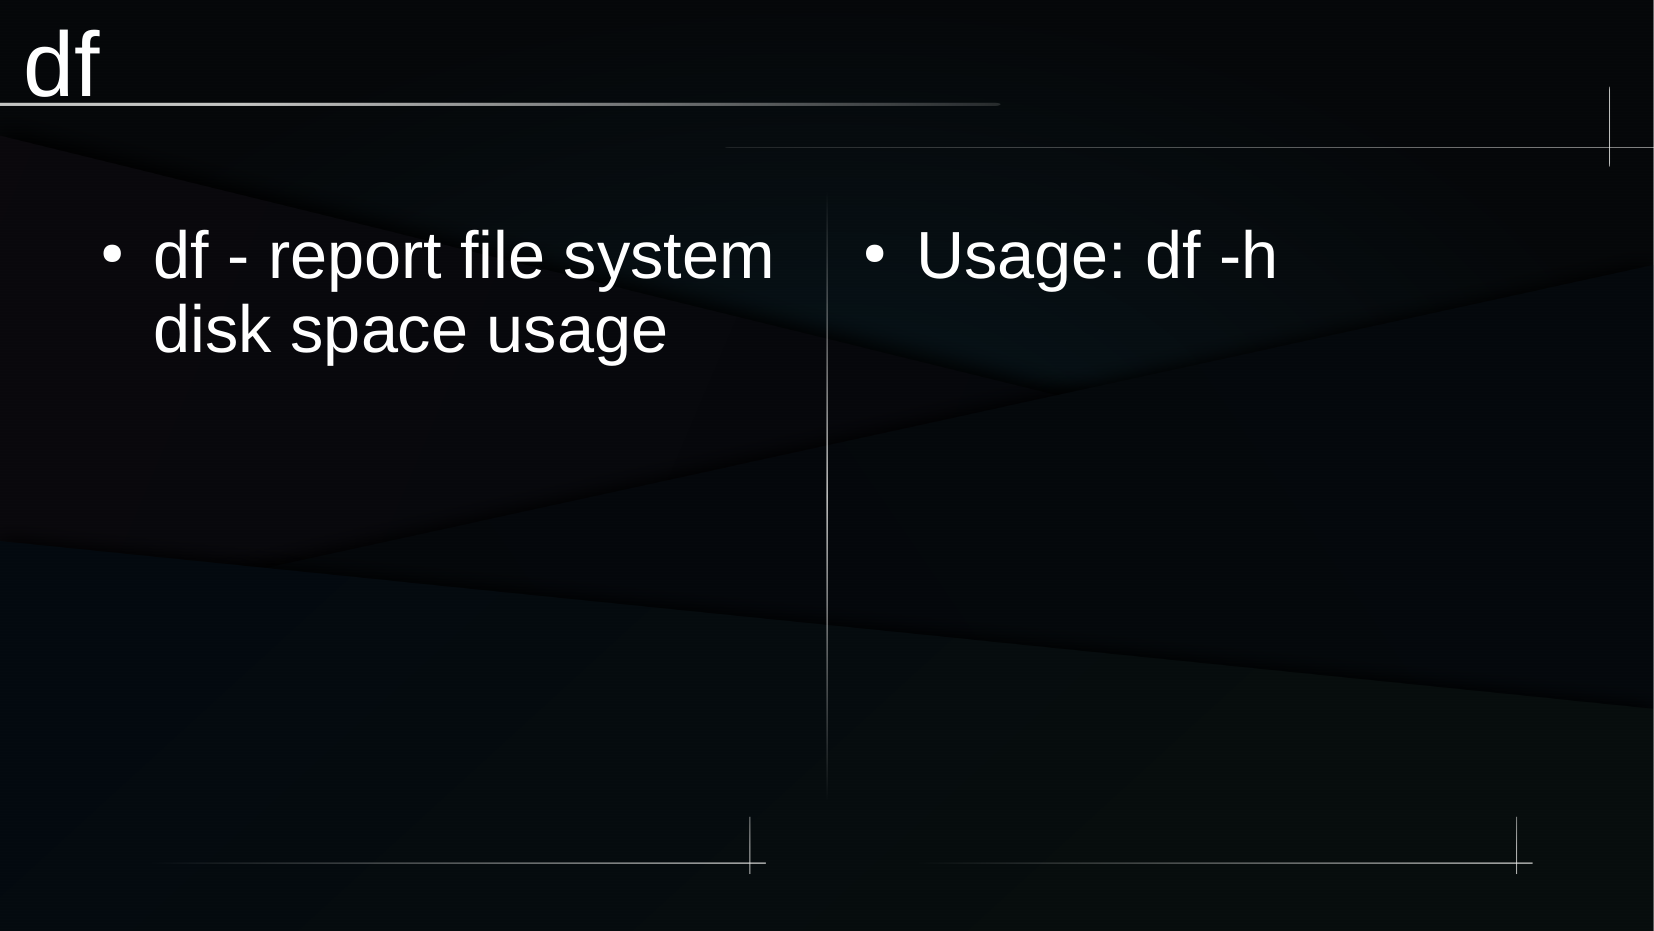

# df
df - report file system disk space usage
Usage: df -h